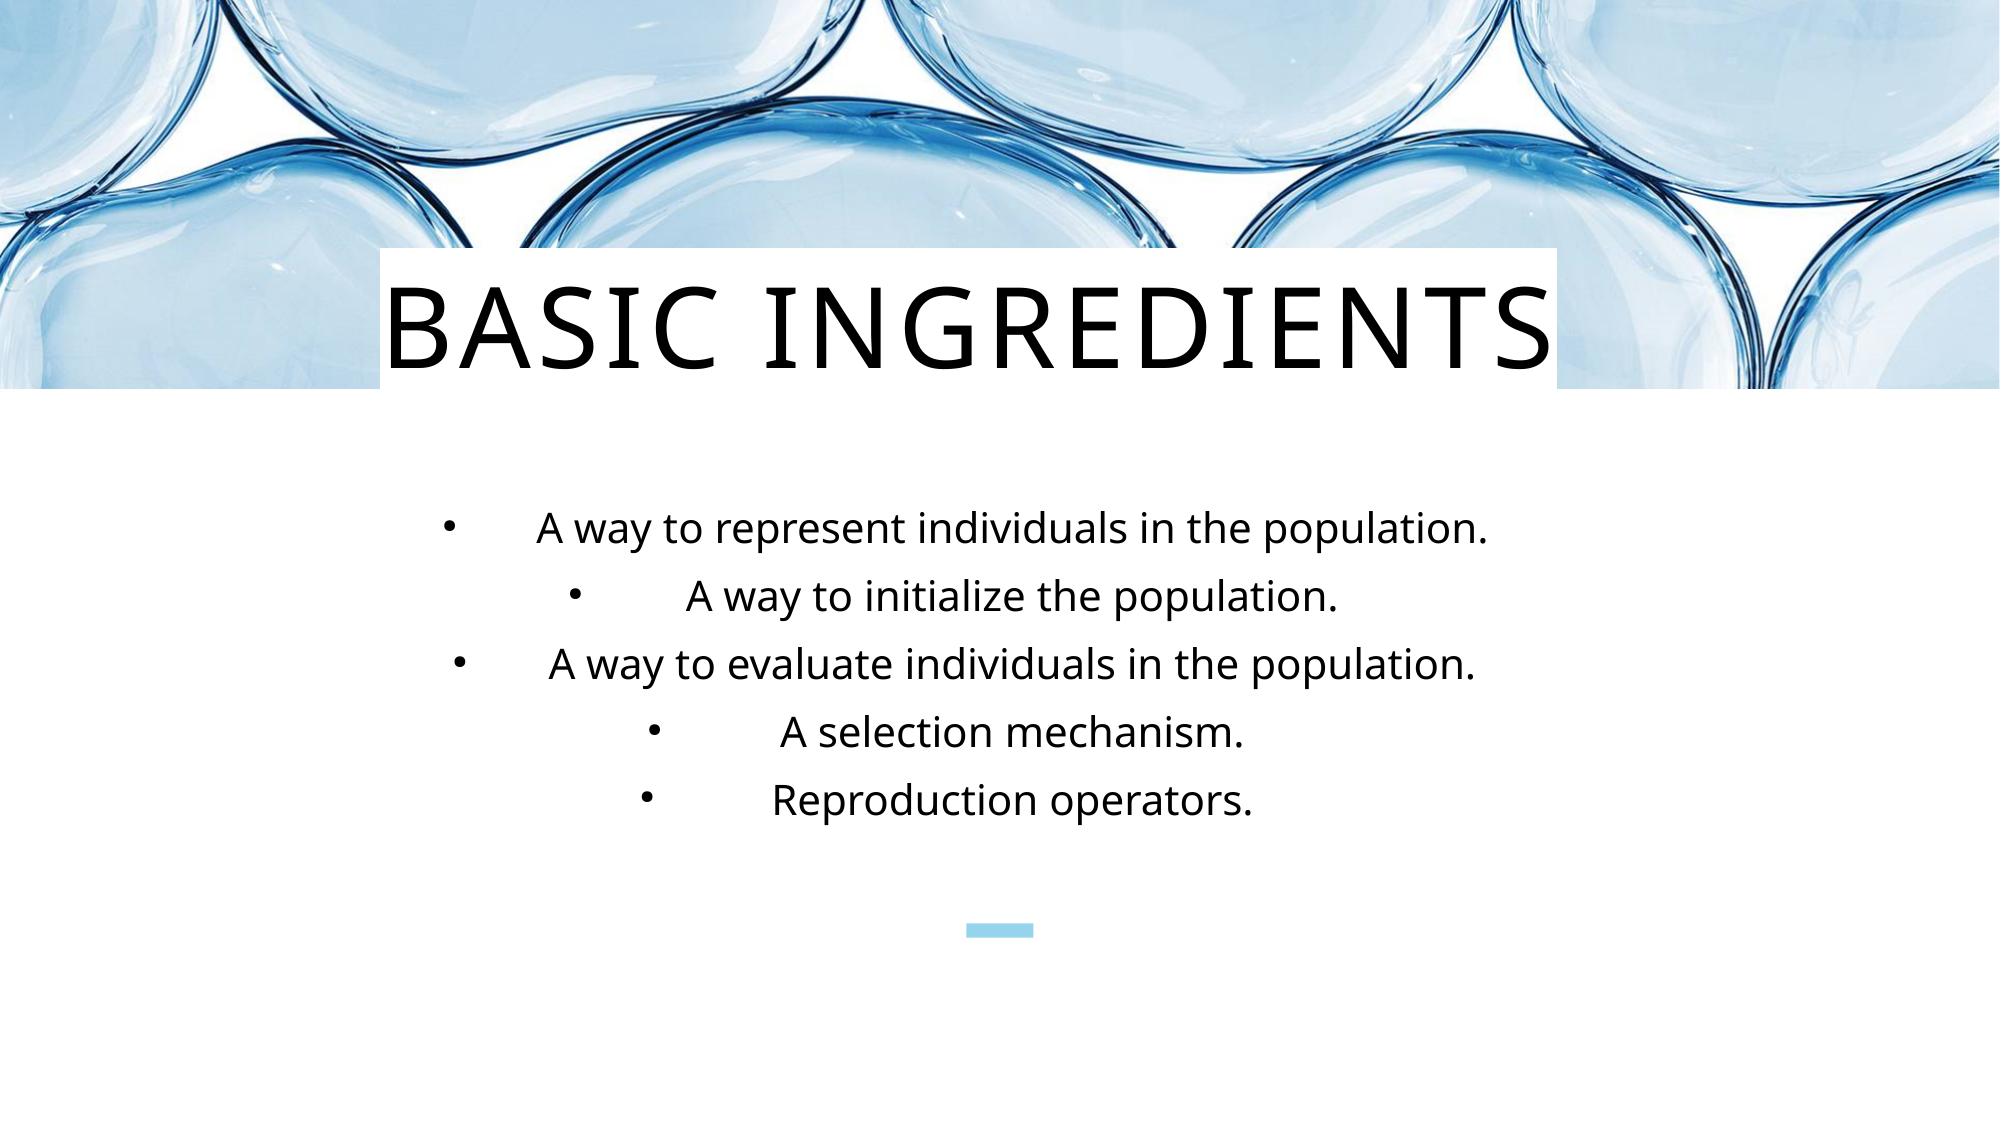

Basic ingredients
# A way to represent individuals in the population.
A way to initialize the population.
A way to evaluate individuals in the population.
A selection mechanism.
Reproduction operators.